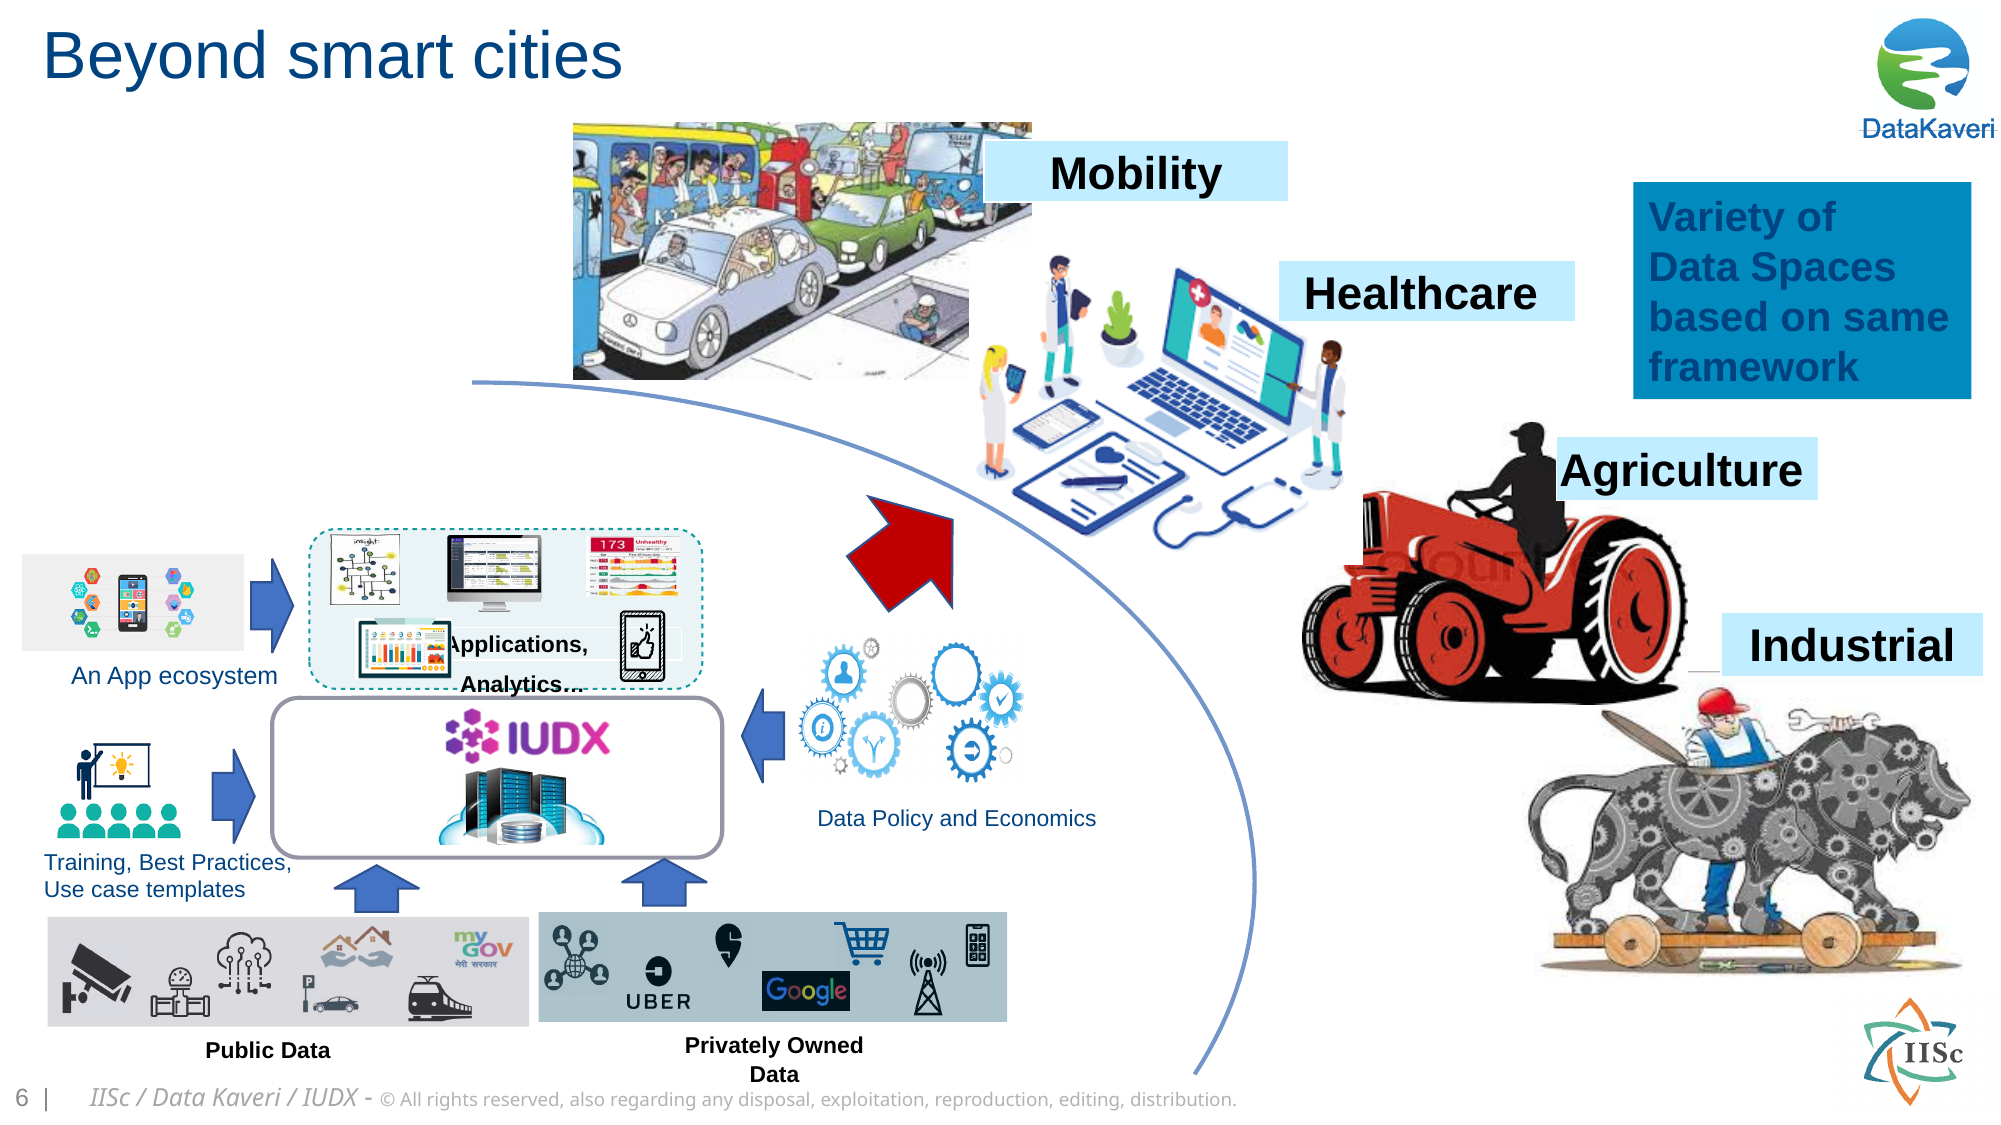

# Beyond smart cities
Mobility
Urban Governance
Variety of
Data Spaces based on same framework
Healthcare
 Mobility Data Space
Agriculture
Applications,
Analytics…
An App ecosystem
Data Policy and Economics
Training, Best Practices,
Use case templates
Privately Owned Data
Public Data
Industrial
States